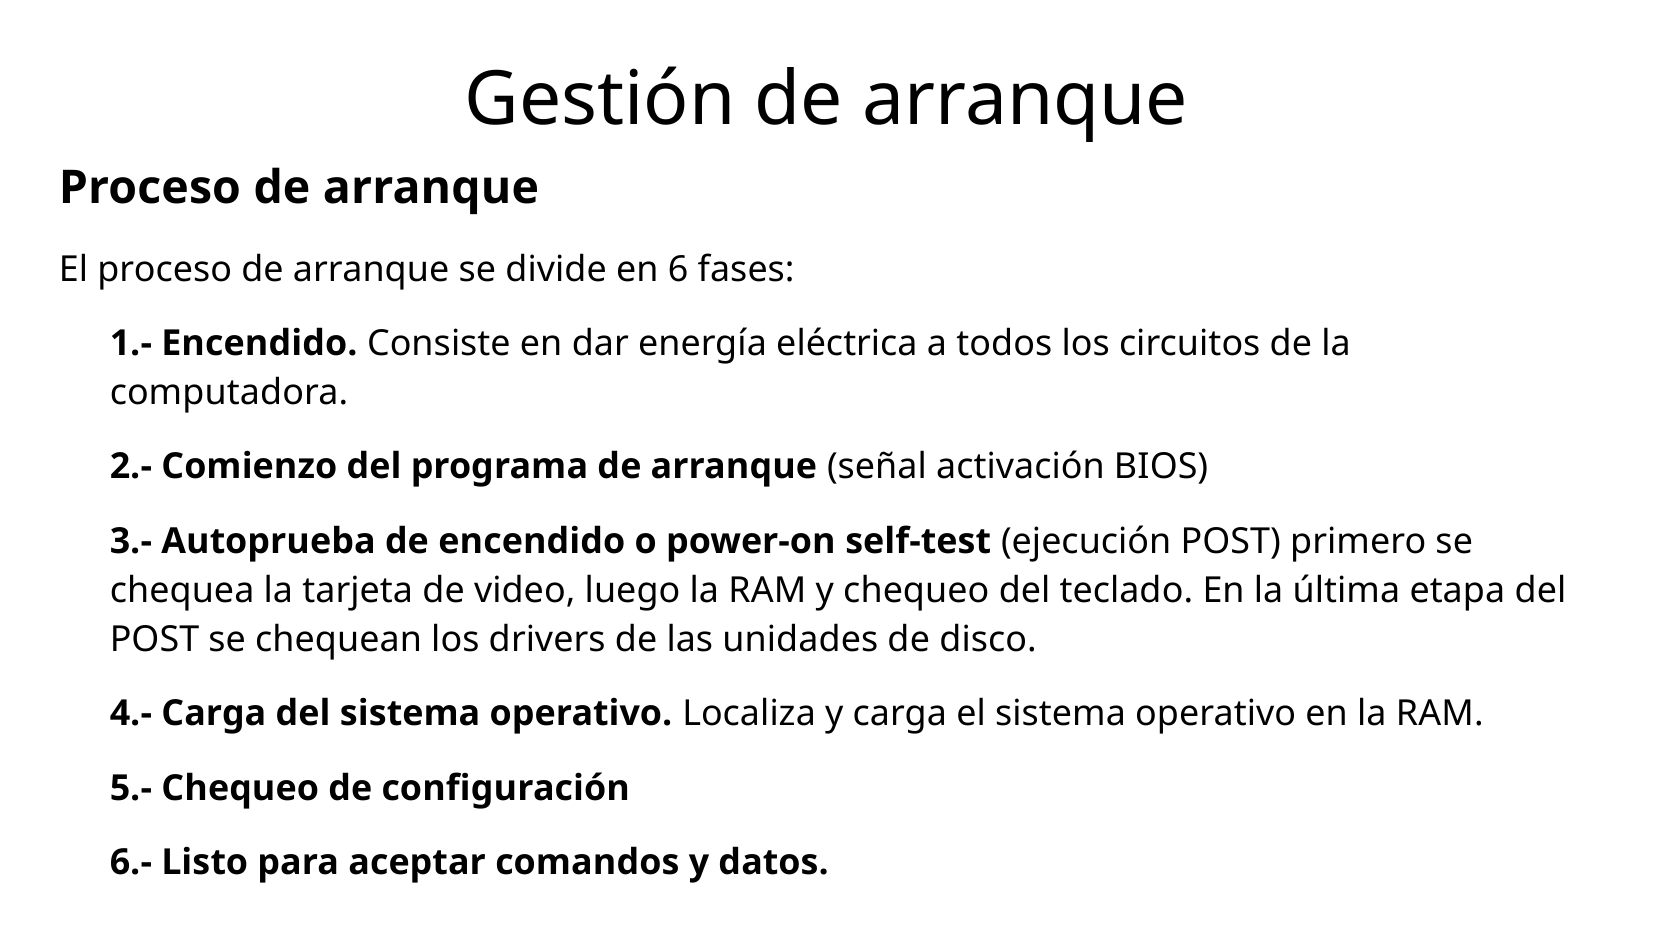

# Gestión de arranque
Proceso de arranque
El proceso de arranque se divide en 6 fases:
1.- Encendido. Consiste en dar energía eléctrica a todos los circuitos de la computadora.
2.- Comienzo del programa de arranque (señal activación BIOS)
3.- Autoprueba de encendido o power-on self-test (ejecución POST) primero se chequea la tarjeta de video, luego la RAM y chequeo del teclado. En la última etapa del POST se chequean los drivers de las unidades de disco.
4.- Carga del sistema operativo. Localiza y carga el sistema operativo en la RAM.
5.- Chequeo de configuración
6.- Listo para aceptar comandos y datos.